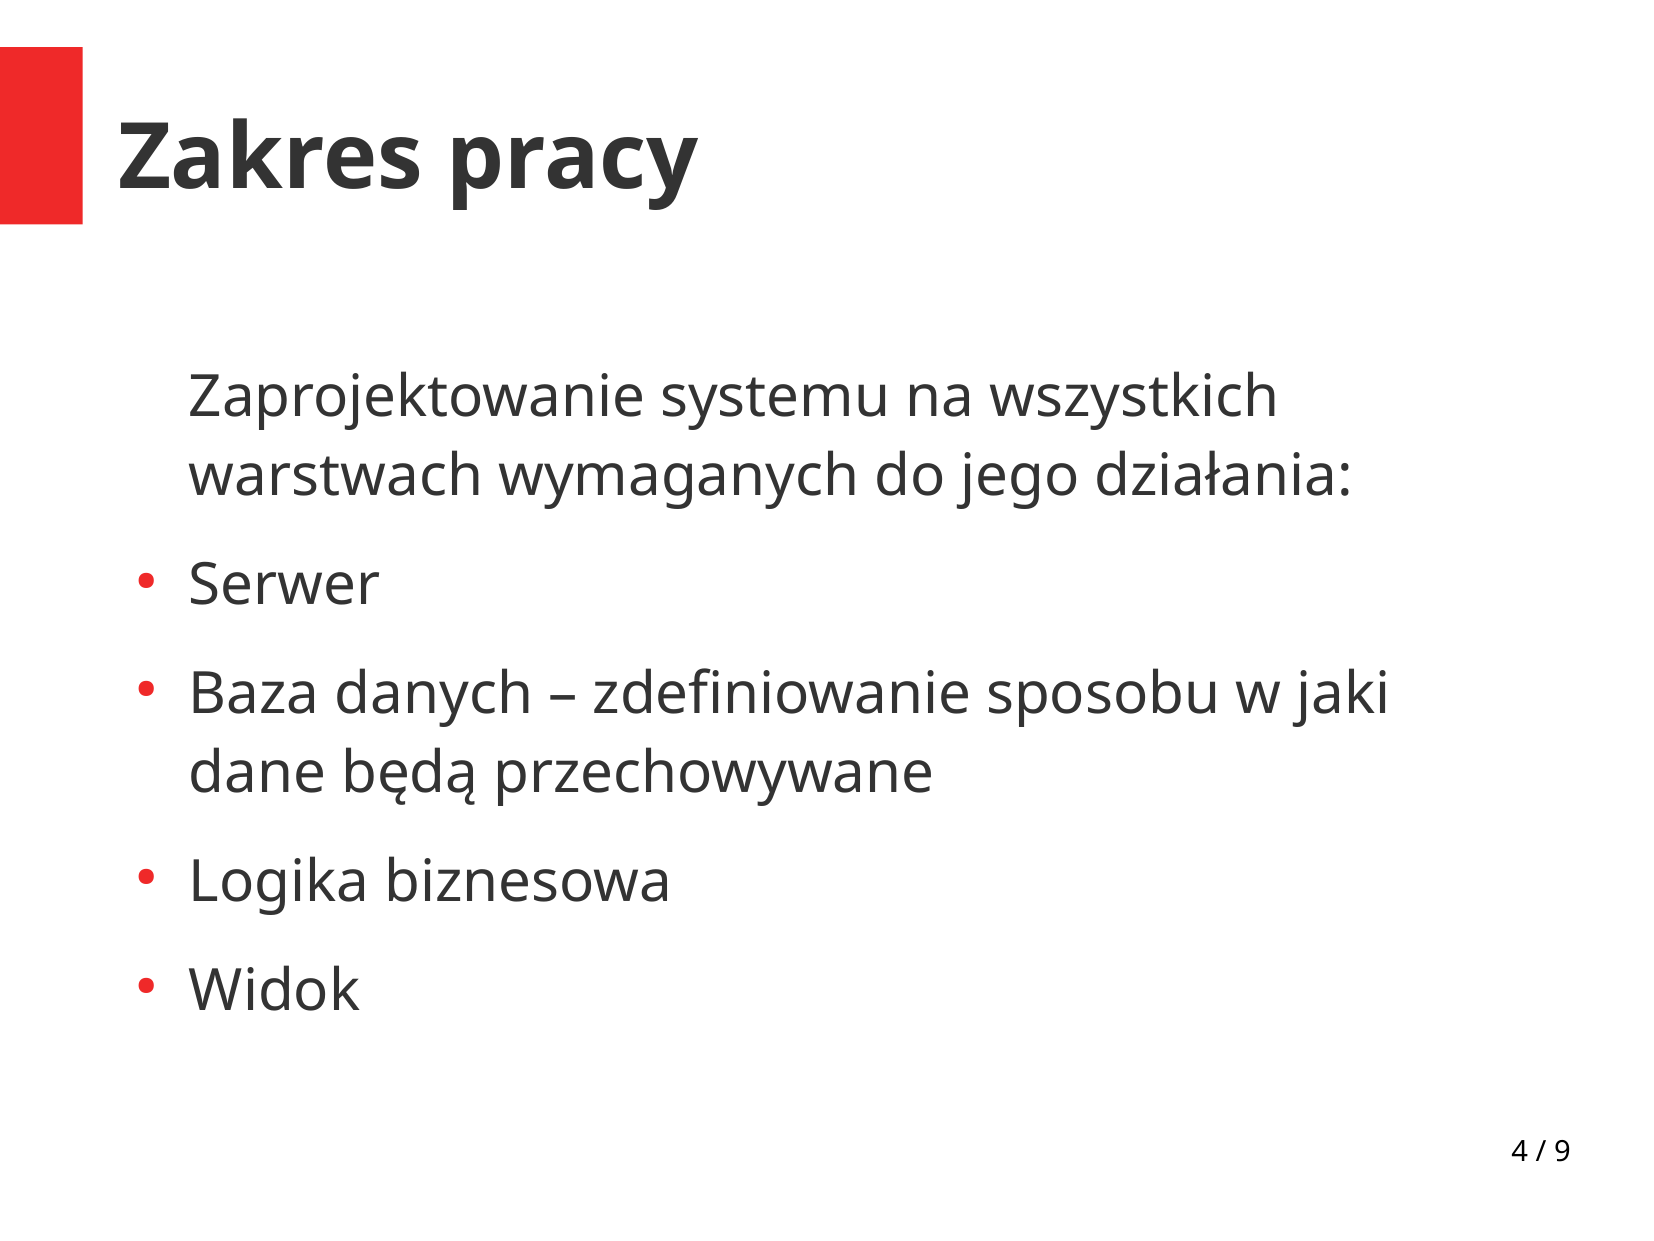

# Zakres pracy
Zaprojektowanie systemu na wszystkich warstwach wymaganych do jego działania:
Serwer
Baza danych – zdefiniowanie sposobu w jaki dane będą przechowywane
Logika biznesowa
Widok
4